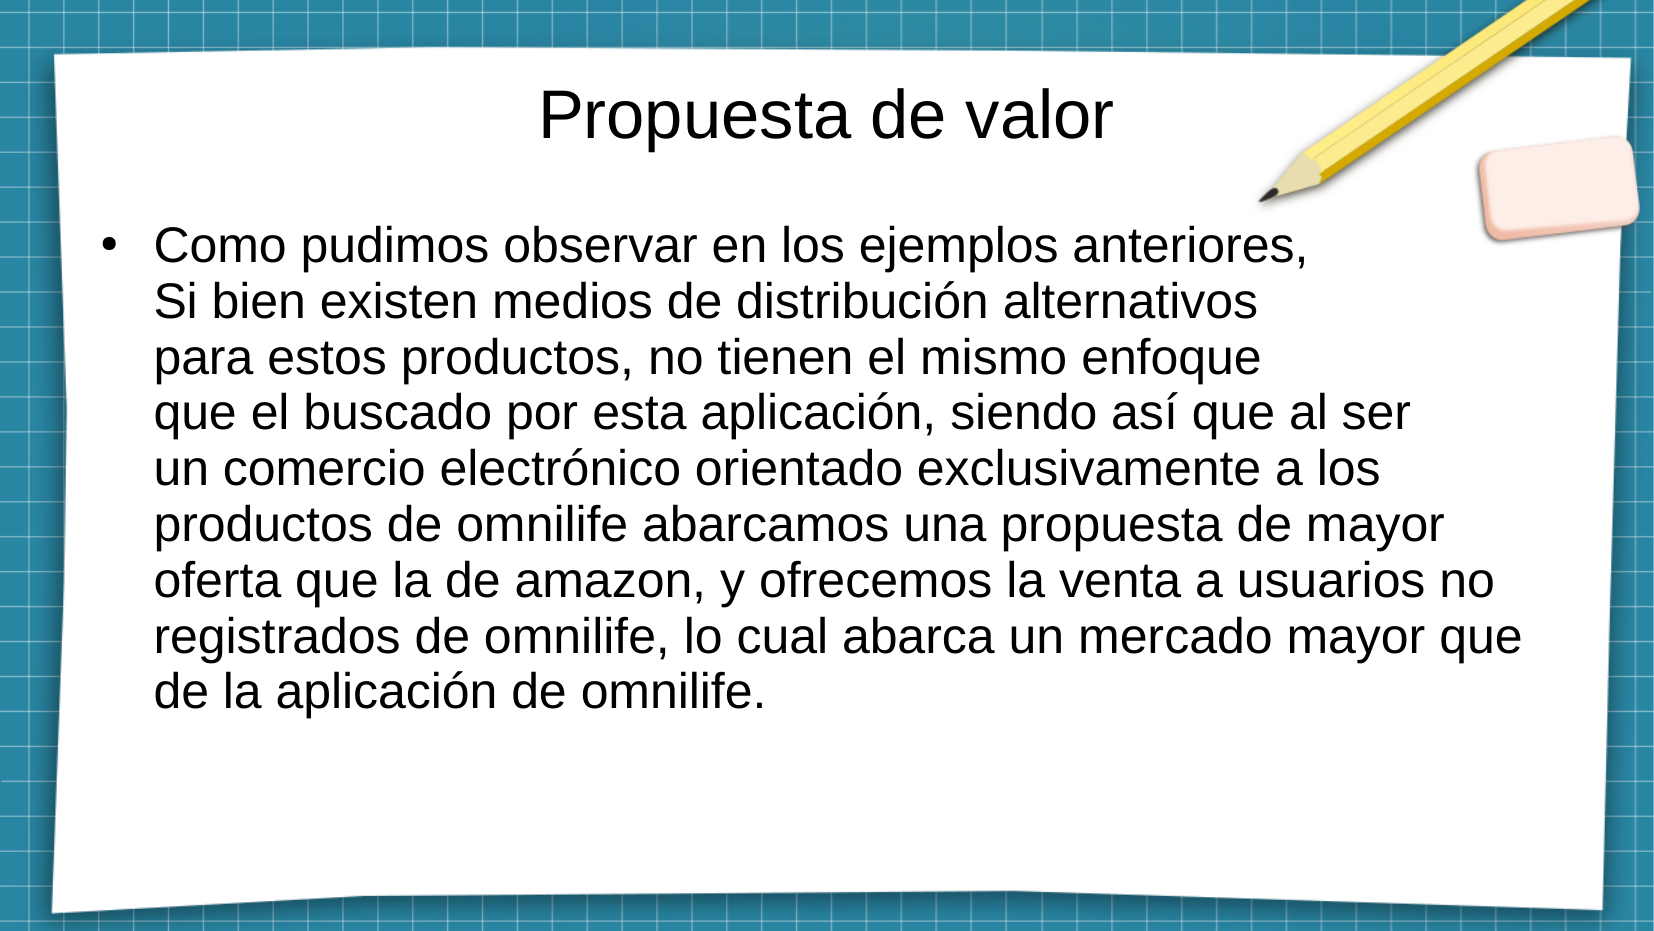

# Propuesta de valor
Como pudimos observar en los ejemplos anteriores,
Si bien existen medios de distribución alternativos
para estos productos, no tienen el mismo enfoque
que el buscado por esta aplicación, siendo así que al ser
un comercio electrónico orientado exclusivamente a los productos de omnilife abarcamos una propuesta de mayor oferta que la de amazon, y ofrecemos la venta a usuarios no registrados de omnilife, lo cual abarca un mercado mayor que de la aplicación de omnilife.